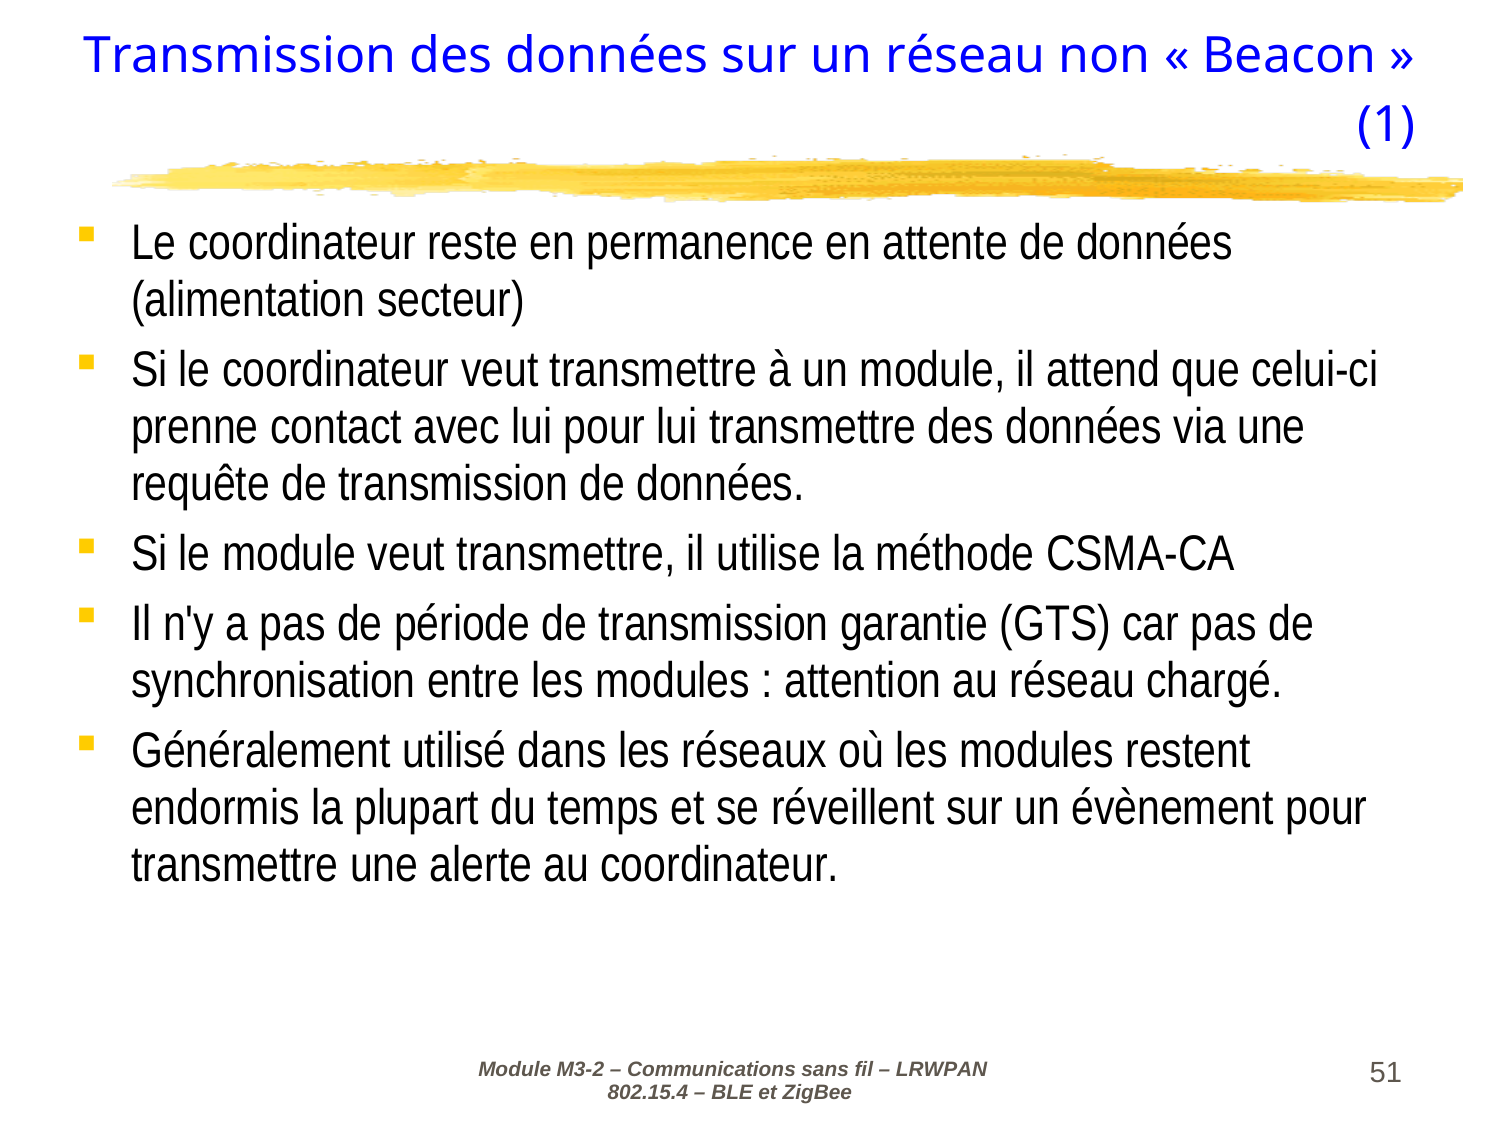

# Transmission des données sur un réseau non « Beacon » (1)
Le coordinateur reste en permanence en attente de données (alimentation secteur)
Si le coordinateur veut transmettre à un module, il attend que celui-ci prenne contact avec lui pour lui transmettre des données via une requête de transmission de données.
Si le module veut transmettre, il utilise la méthode CSMA-CA
Il n'y a pas de période de transmission garantie (GTS) car pas de synchronisation entre les modules : attention au réseau chargé.
Généralement utilisé dans les réseaux où les modules restent endormis la plupart du temps et se réveillent sur un évènement pour transmettre une alerte au coordinateur.
51